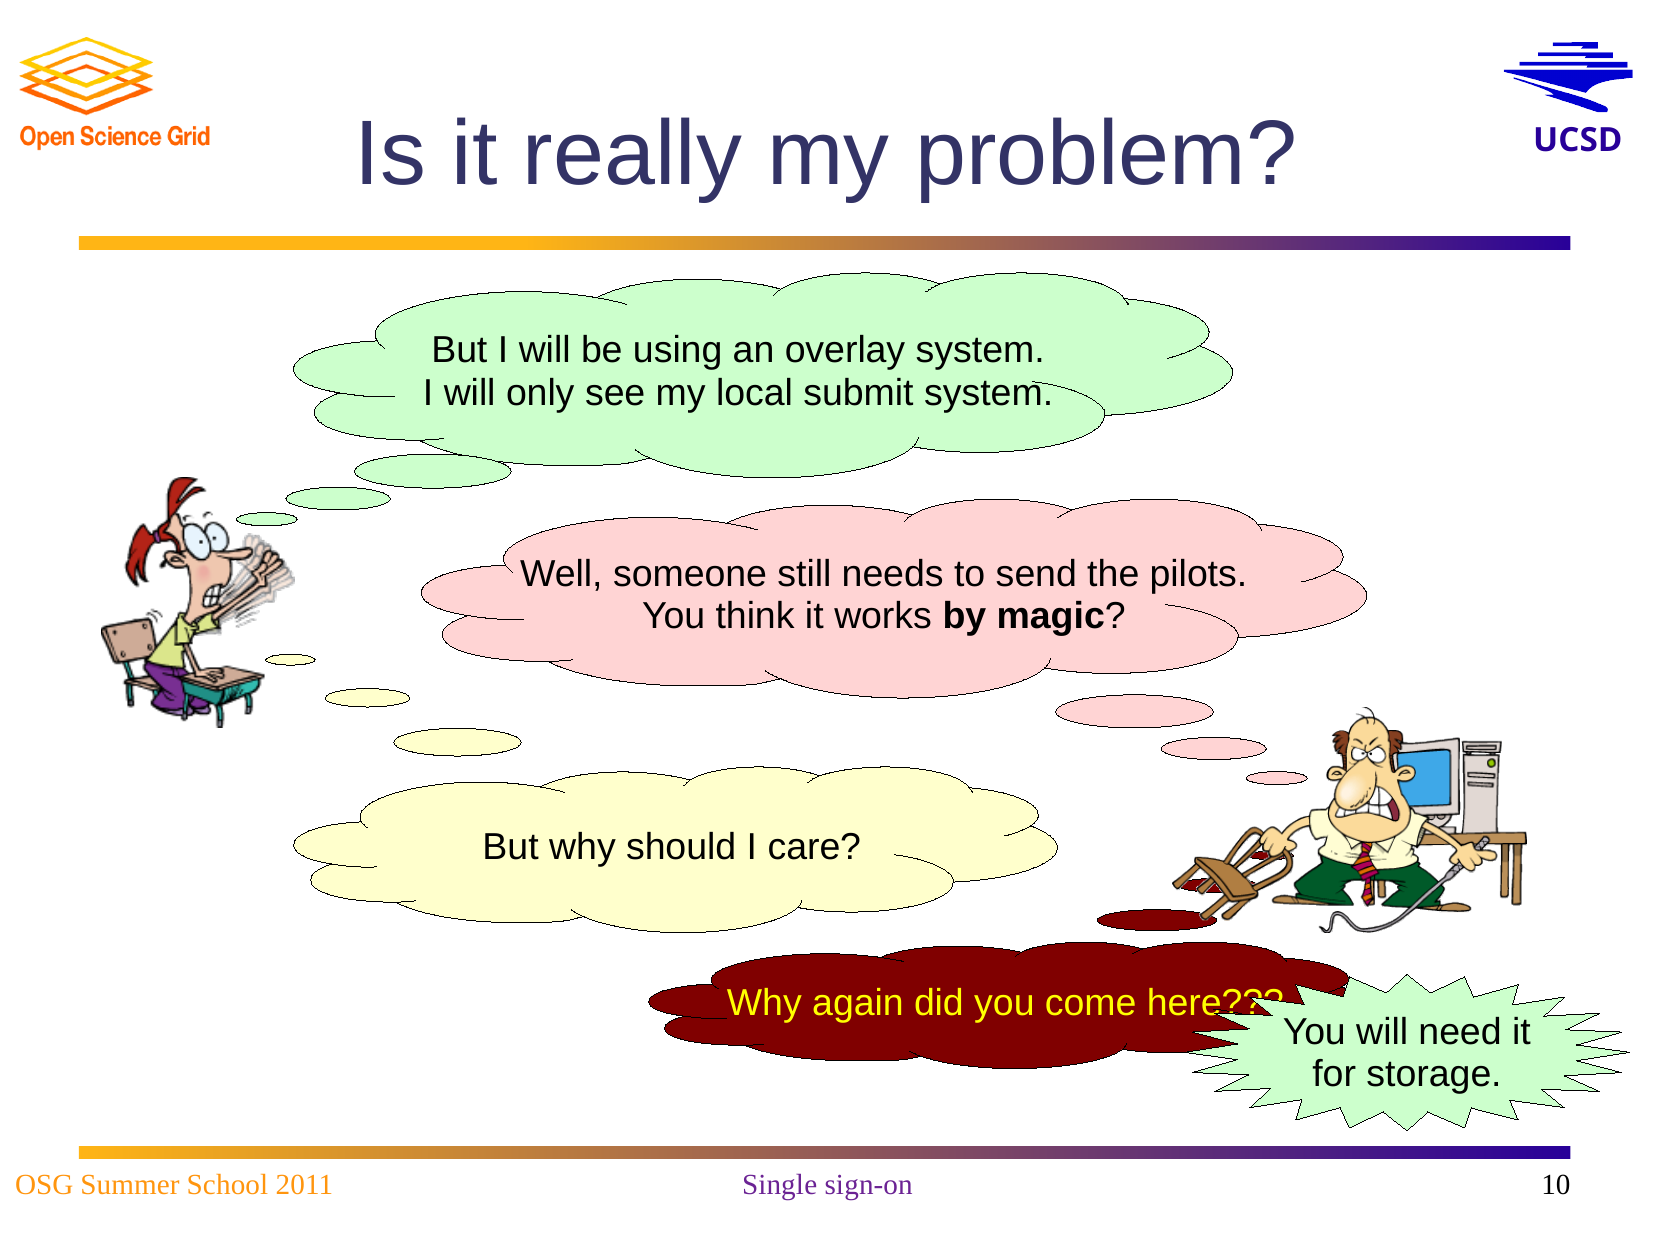

# Is it really my problem?
But I will be using an overlay system.
I will only see my local submit system.
Well, someone still needs to send the pilots.
You think it works by magic?
But why should I care?
Why again did you come here???
You will need it
for storage.
OSG Summer School 2011
Single sign-on
10